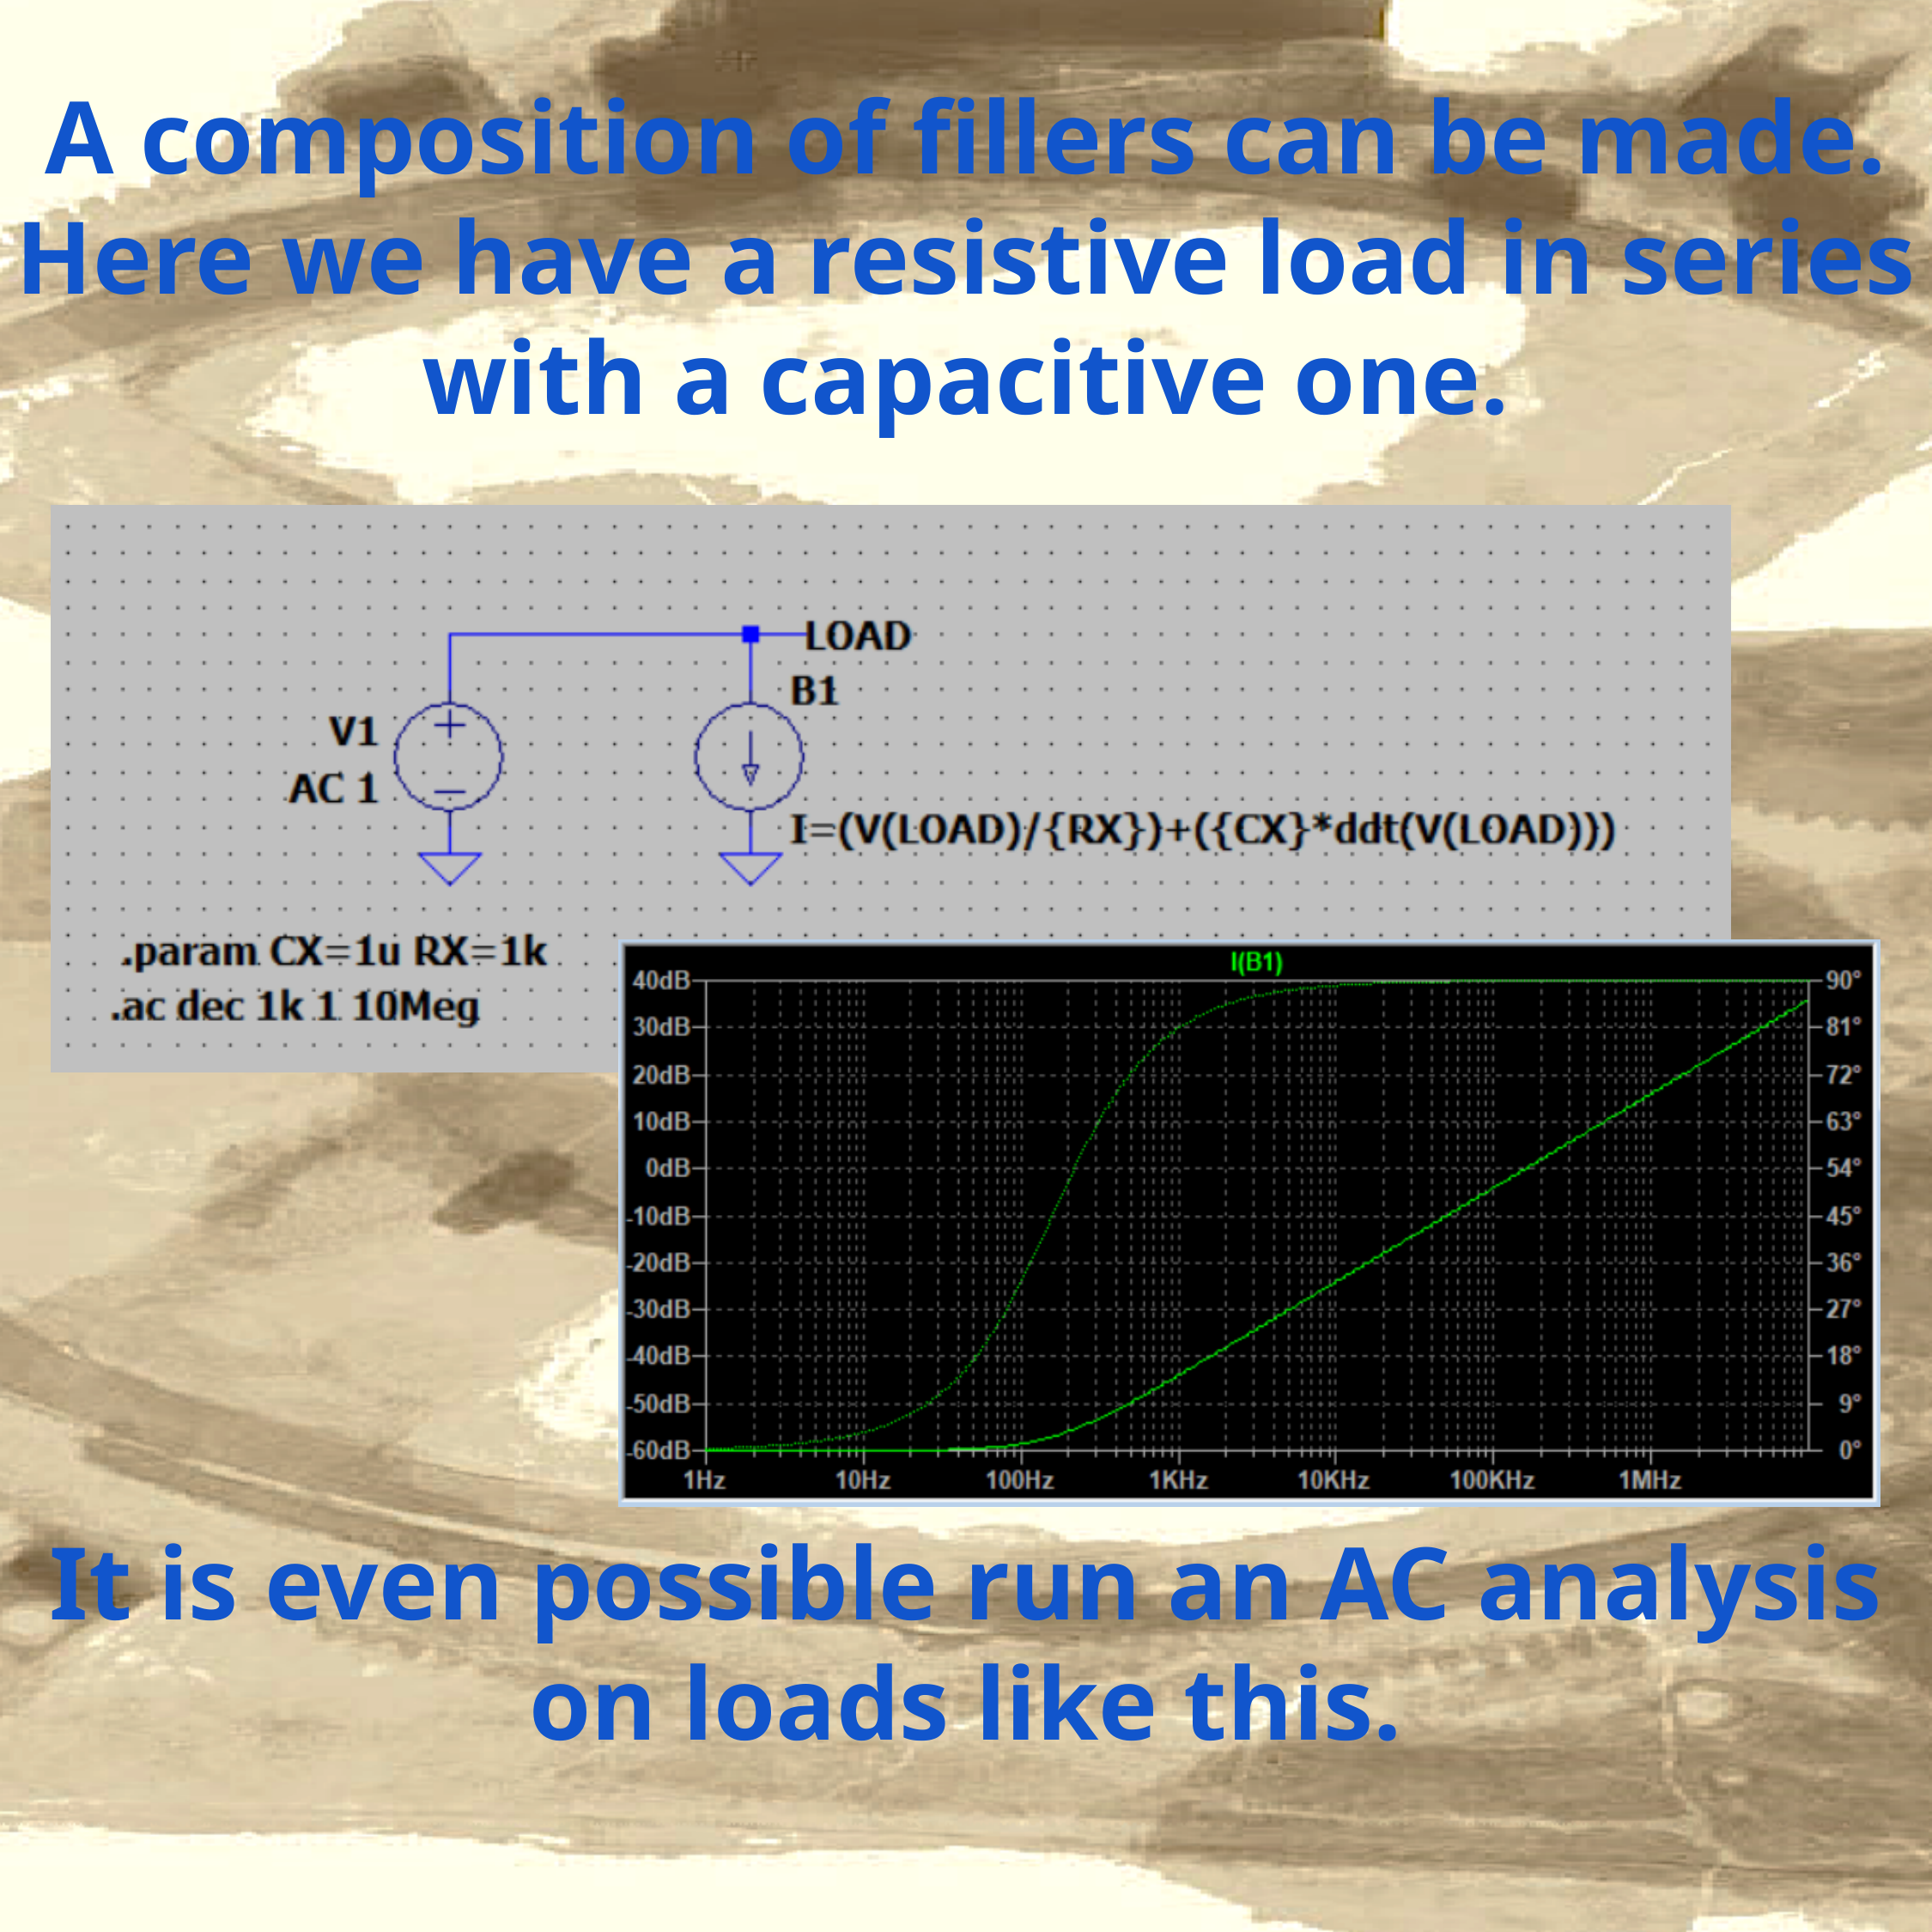

A composition of fillers can be made. Here we have a resistive load in series with a capacitive one.
It is even possible run an AC analysis on loads like this.